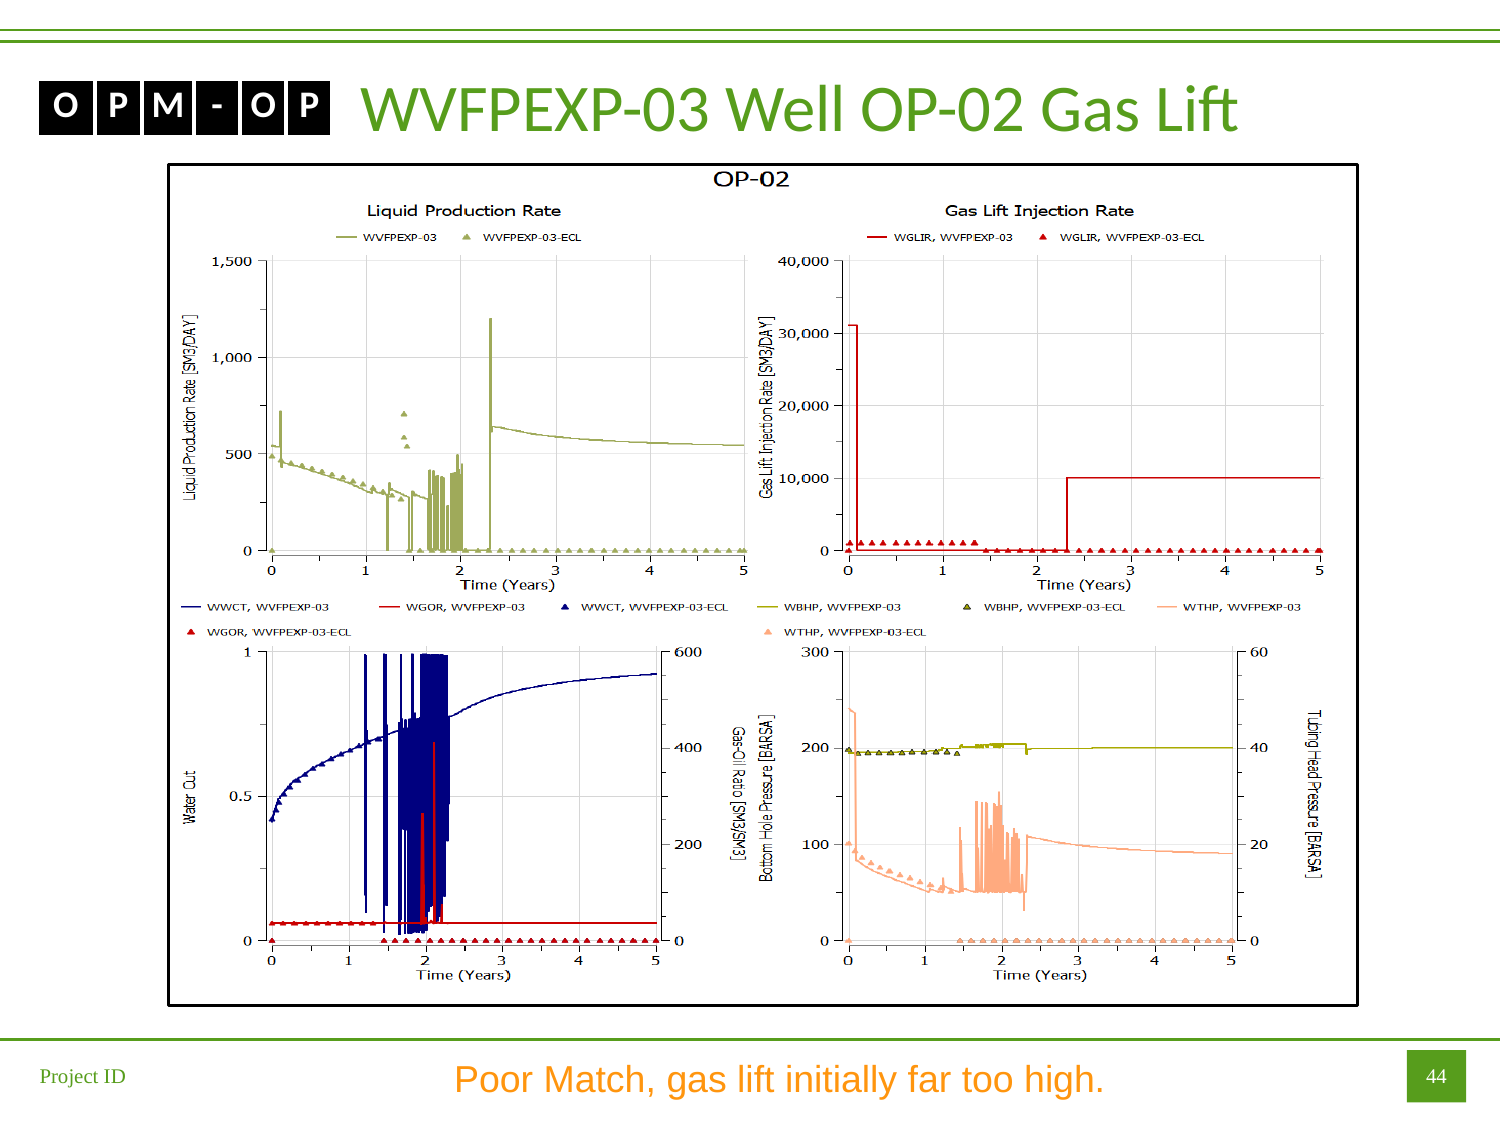

# WVFPEXP-03 Well OP-02 Gas Lift
Project ID
44
Poor Match, gas lift initially far too high.